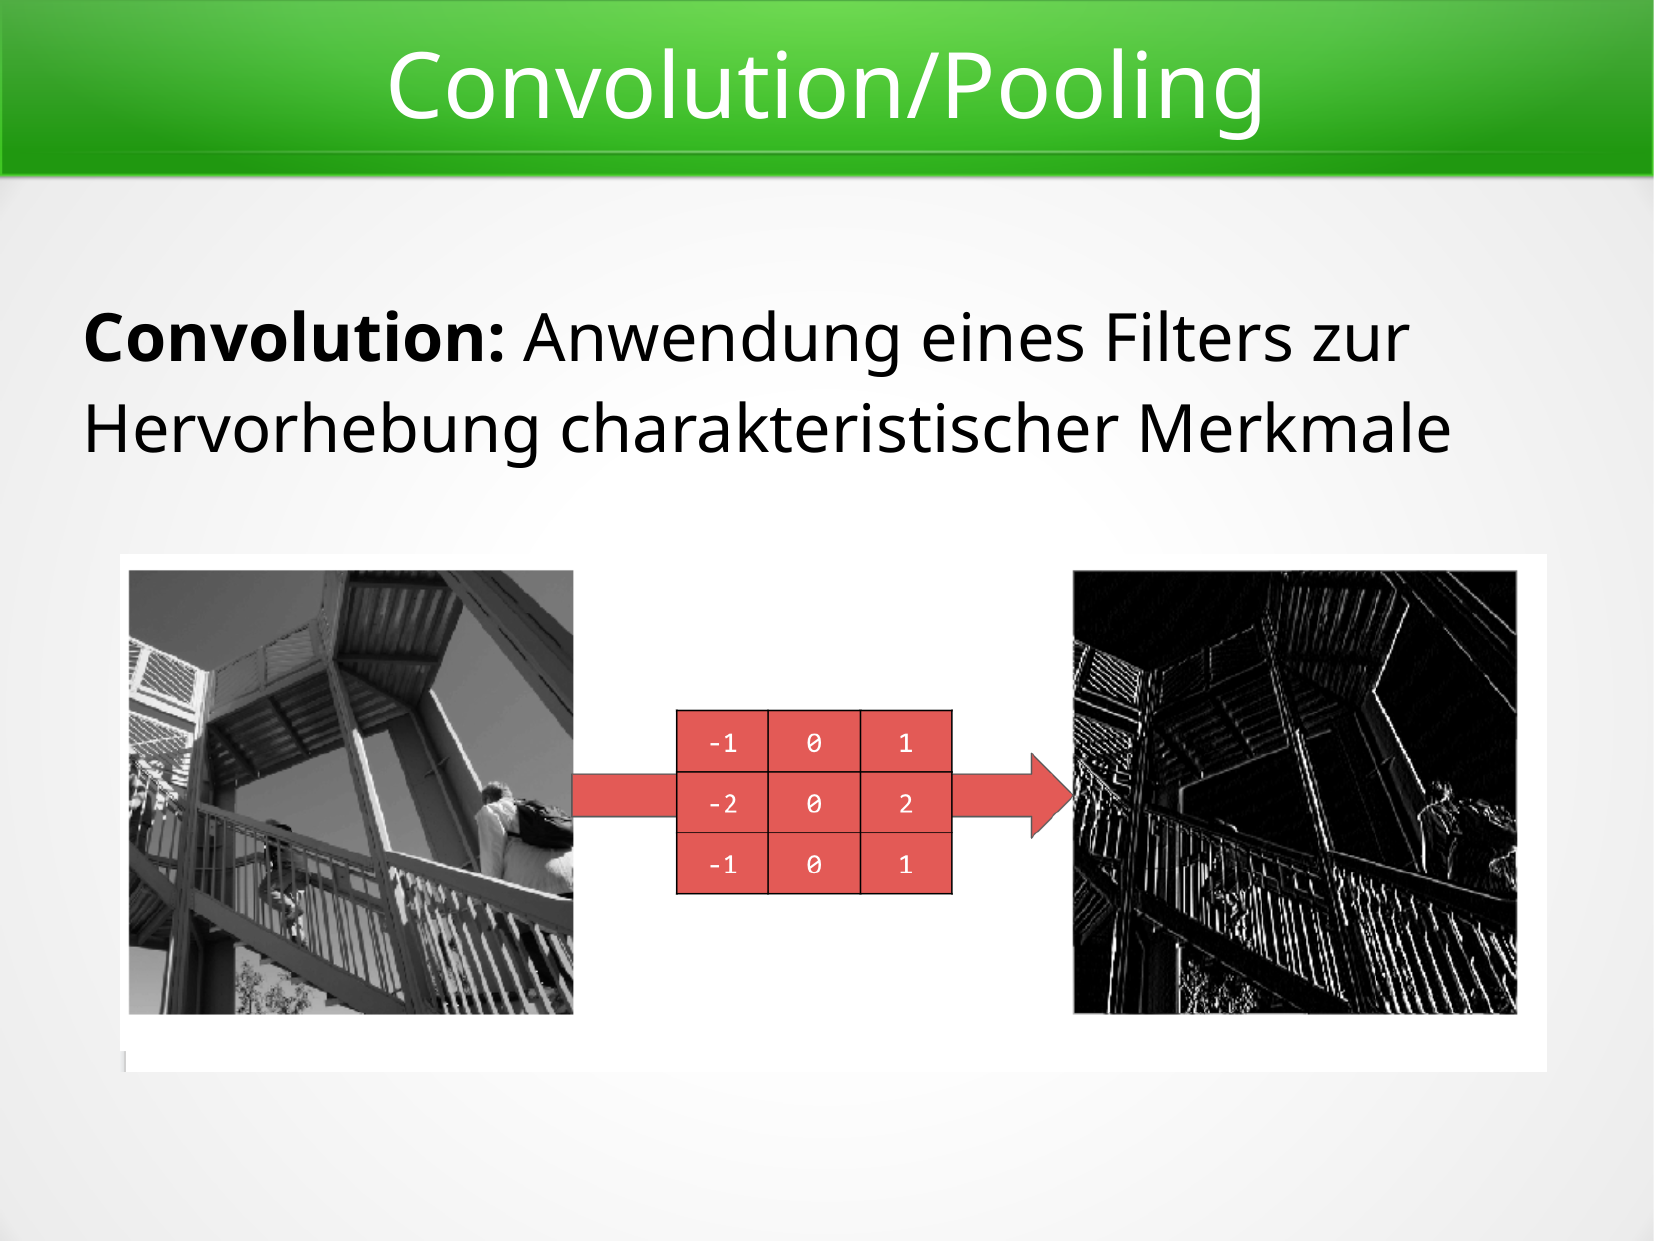

# Convolution/Pooling
Convolution: Anwendung eines Filters zur Hervorhebung charakteristischer Merkmale